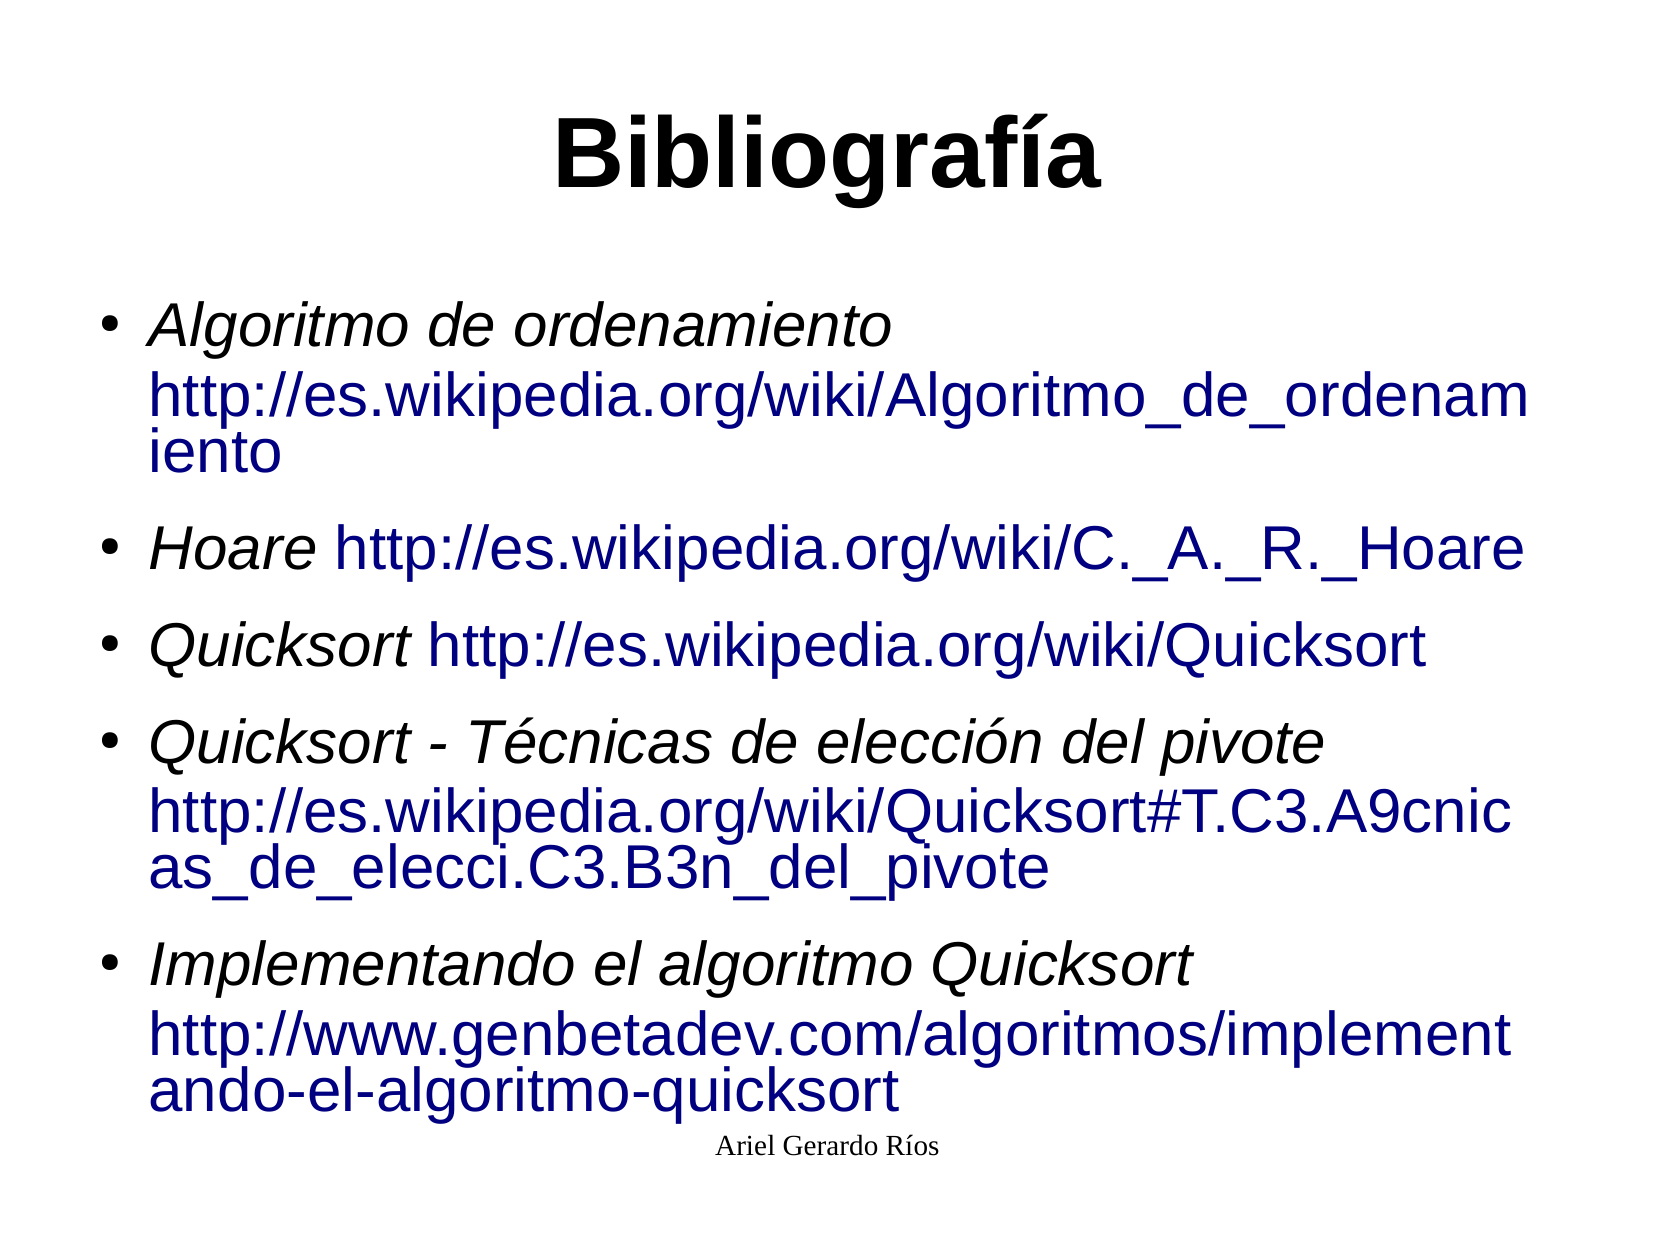

# Bibliografía
Algoritmo de ordenamiento http://es.wikipedia.org/wiki/Algoritmo_de_ordenamiento
Hoare http://es.wikipedia.org/wiki/C._A._R._Hoare
Quicksort http://es.wikipedia.org/wiki/Quicksort
Quicksort - Técnicas de elección del pivote http://es.wikipedia.org/wiki/Quicksort#T.C3.A9cnicas_de_elecci.C3.B3n_del_pivote
Implementando el algoritmo Quicksort http://www.genbetadev.com/algoritmos/implementando-el-algoritmo-quicksort
Ariel Gerardo Ríos